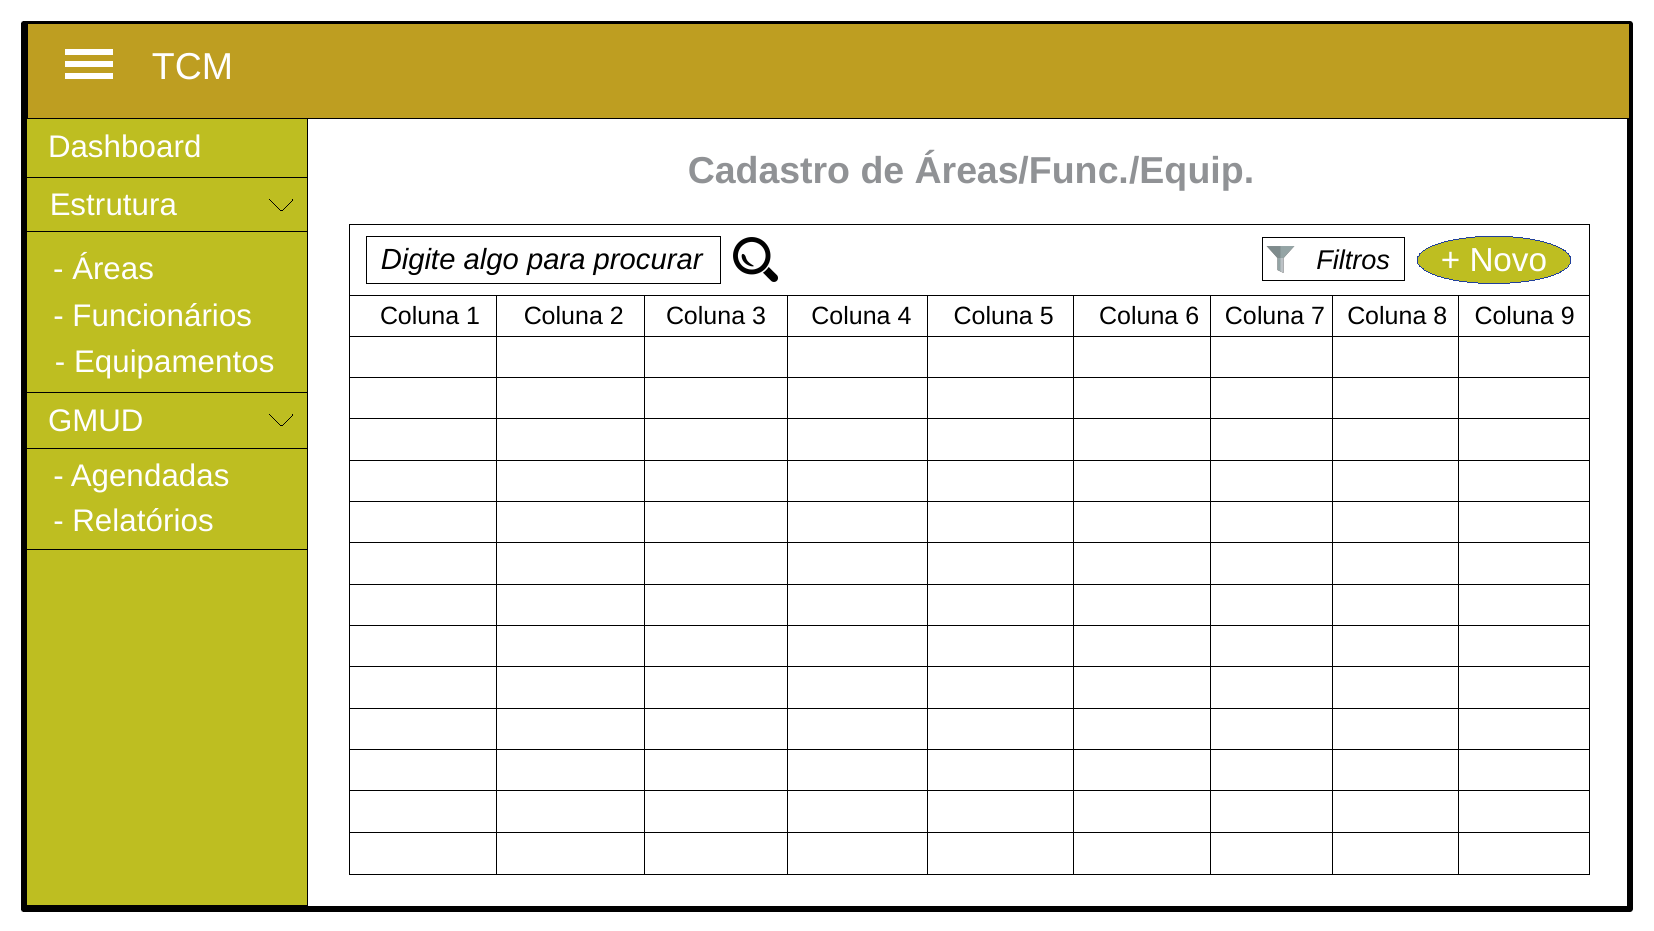

TCM
Dashboard
Cadastro de Áreas/Func./Equip.
Estrutura
Digite algo para procurar
+ Novo
Filtros
- Áreas
- Funcionários
Coluna 1
Coluna 2
Coluna 3
Coluna 4
Coluna 5
Coluna 6
Coluna 7
Coluna 8
Coluna 9
- Equipamentos
GMUD
- Agendadas
- Relatórios